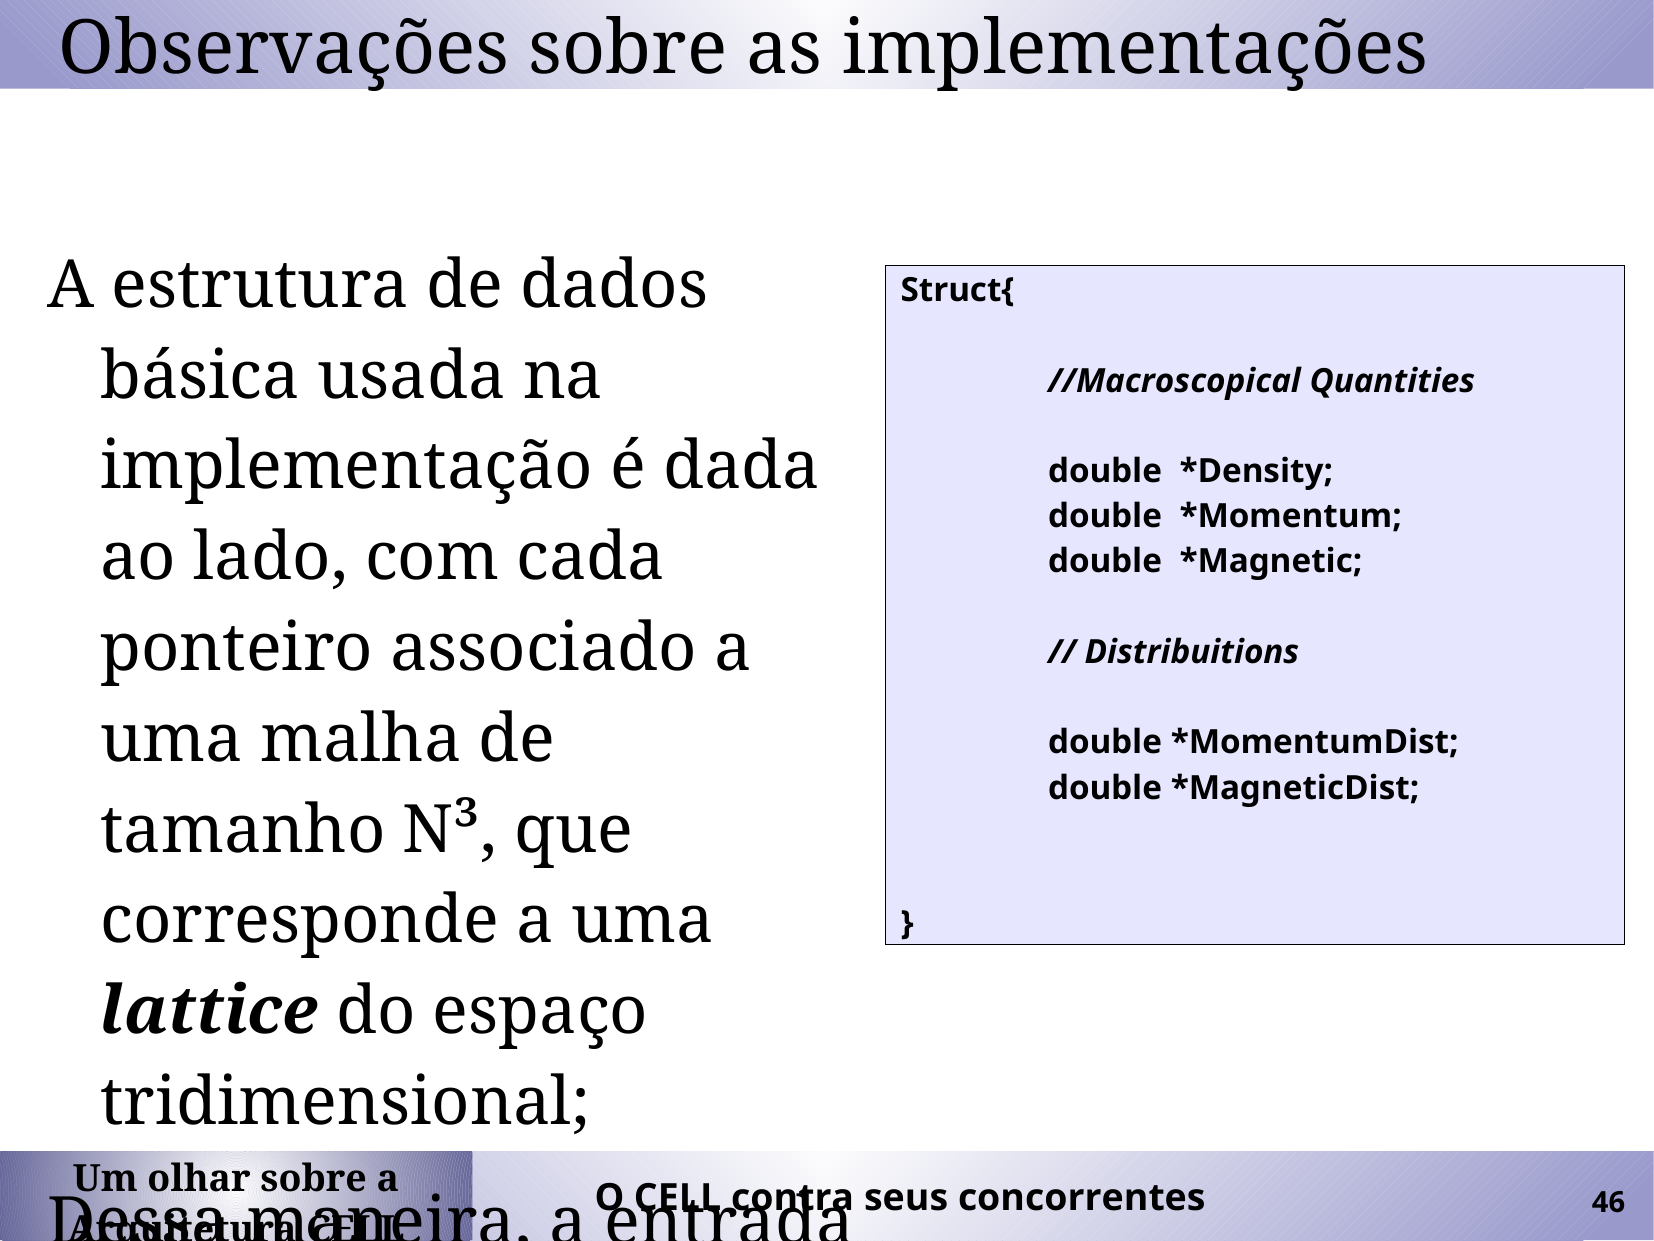

# Observações sobre as implementações
A estrutura de dados básica usada na implementação é dada ao lado, com cada ponteiro associado a uma malha de tamanho N³, que corresponde a uma lattice do espaço tridimensional;
Dessa maneira, a entrada N determina o esforço computacional envolvido e a precisão do resultado;
Struct{
		//Macroscopical Quantities
		double *Density;
		double *Momentum;
		double *Magnetic;
		// Distribuitions
		double *MomentumDist;
		double *MagneticDist;
}
O CELL contra seus concorrentes
46